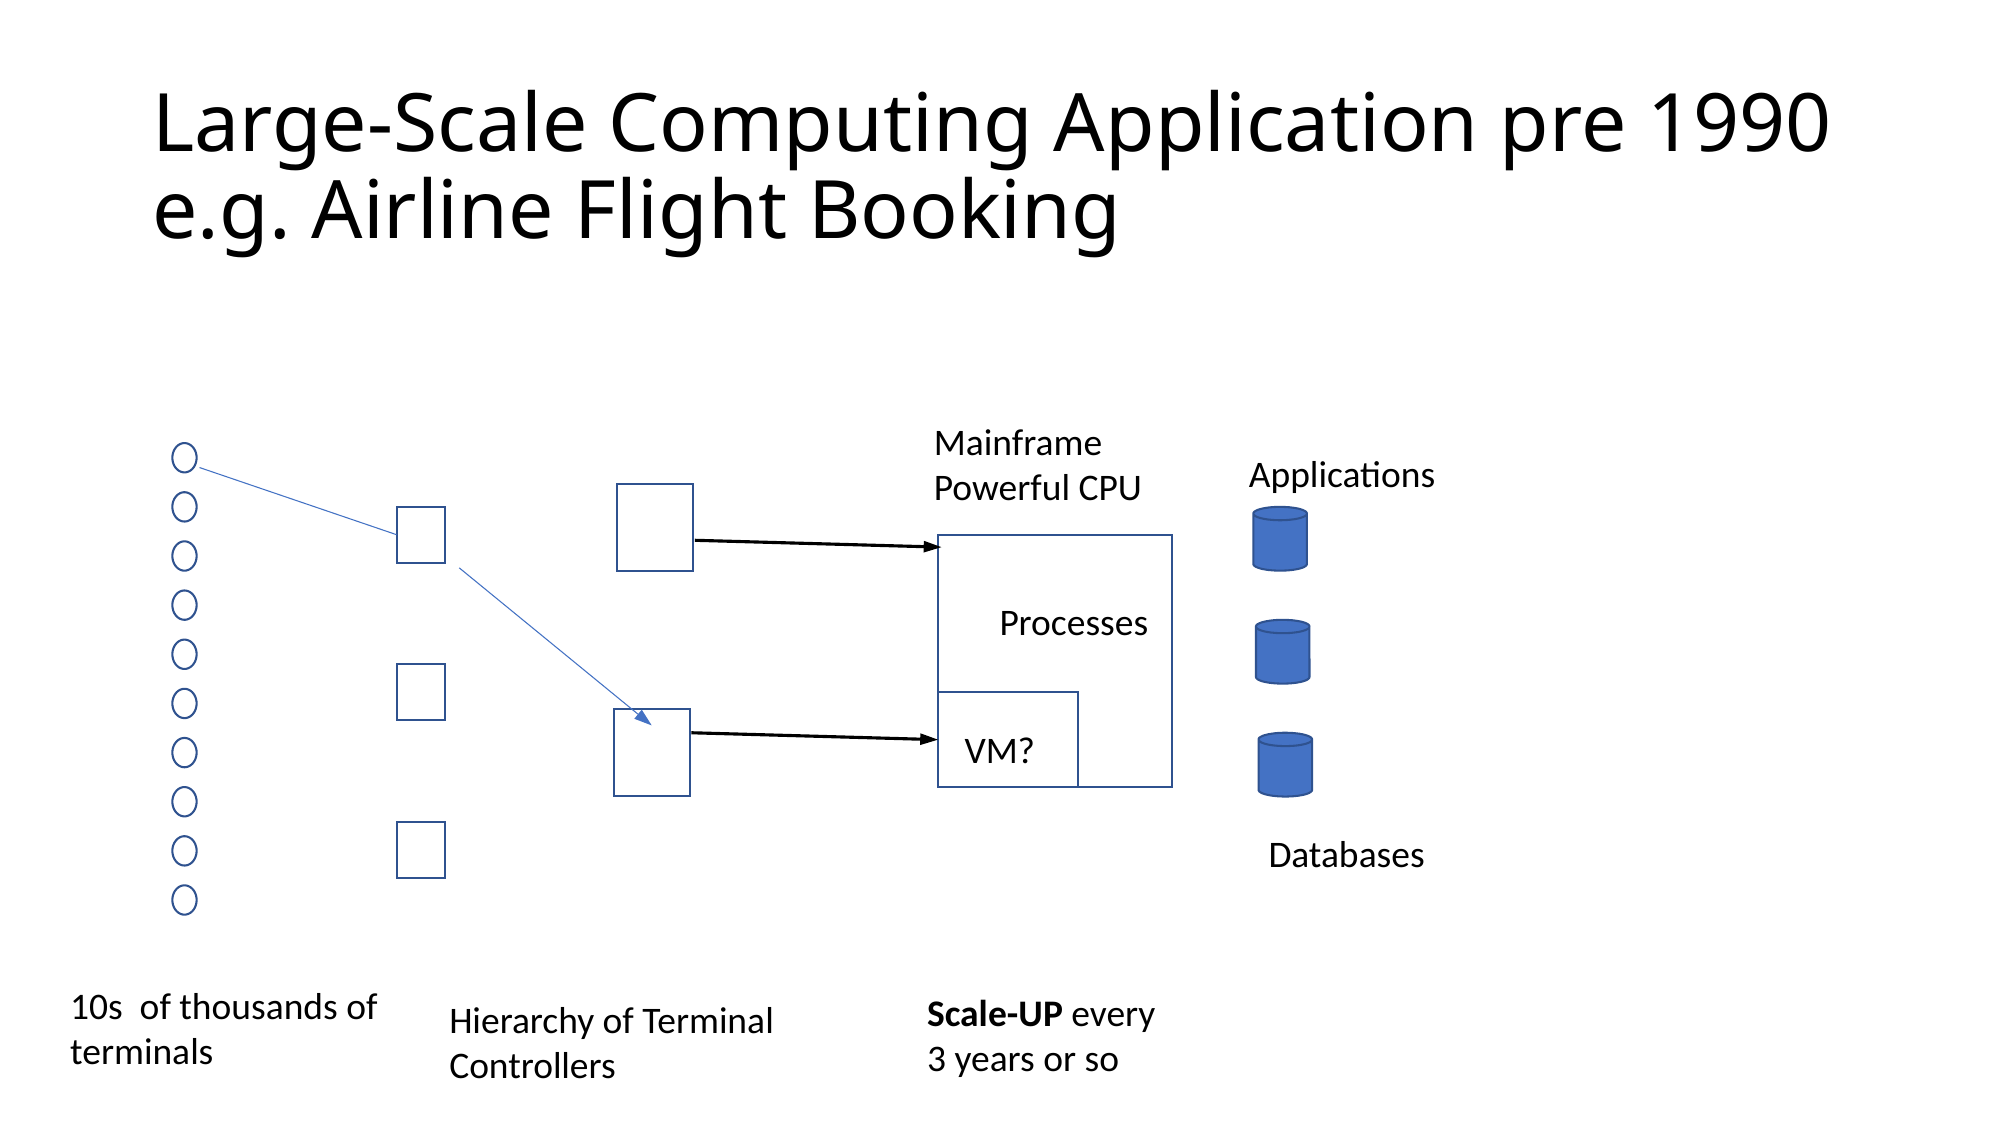

# Large-Scale Computing Application pre 1990 e.g. Airline Flight Booking
Mainframe
Powerful CPU
Applications
Processes
VM?
Databases
10s of thousands of
terminals
Scale-UP every
3 years or so
Hierarchy of Terminal
Controllers